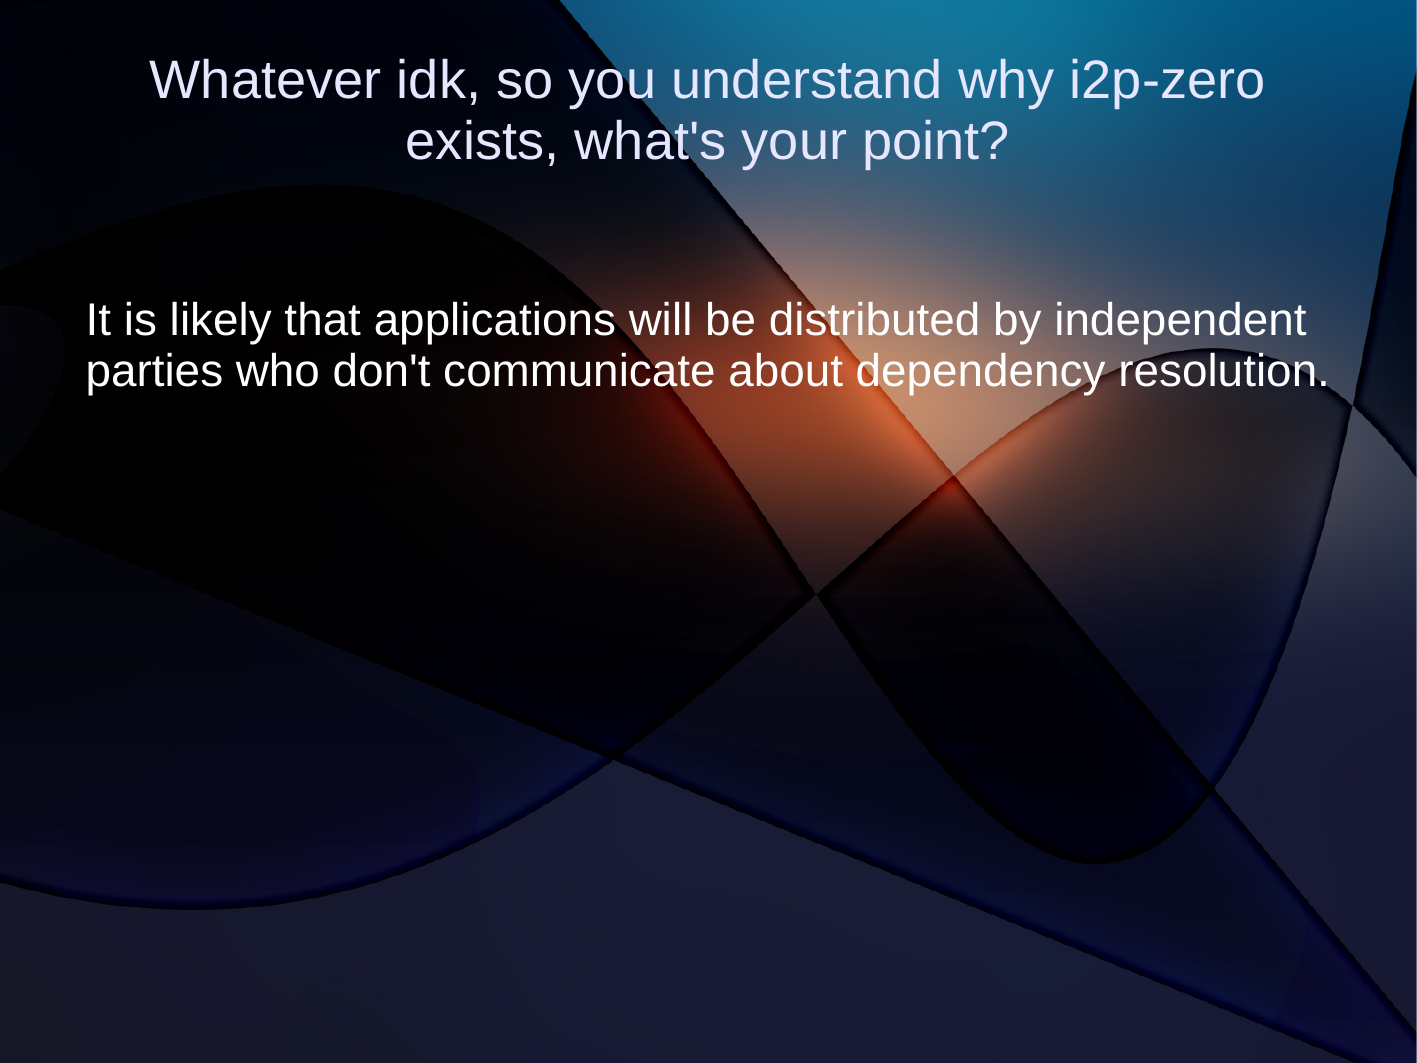

Whatever idk, so you understand why i2p-zero exists, what's your point?
It is likely that applications will be distributed by independent parties who don't communicate about dependency resolution.